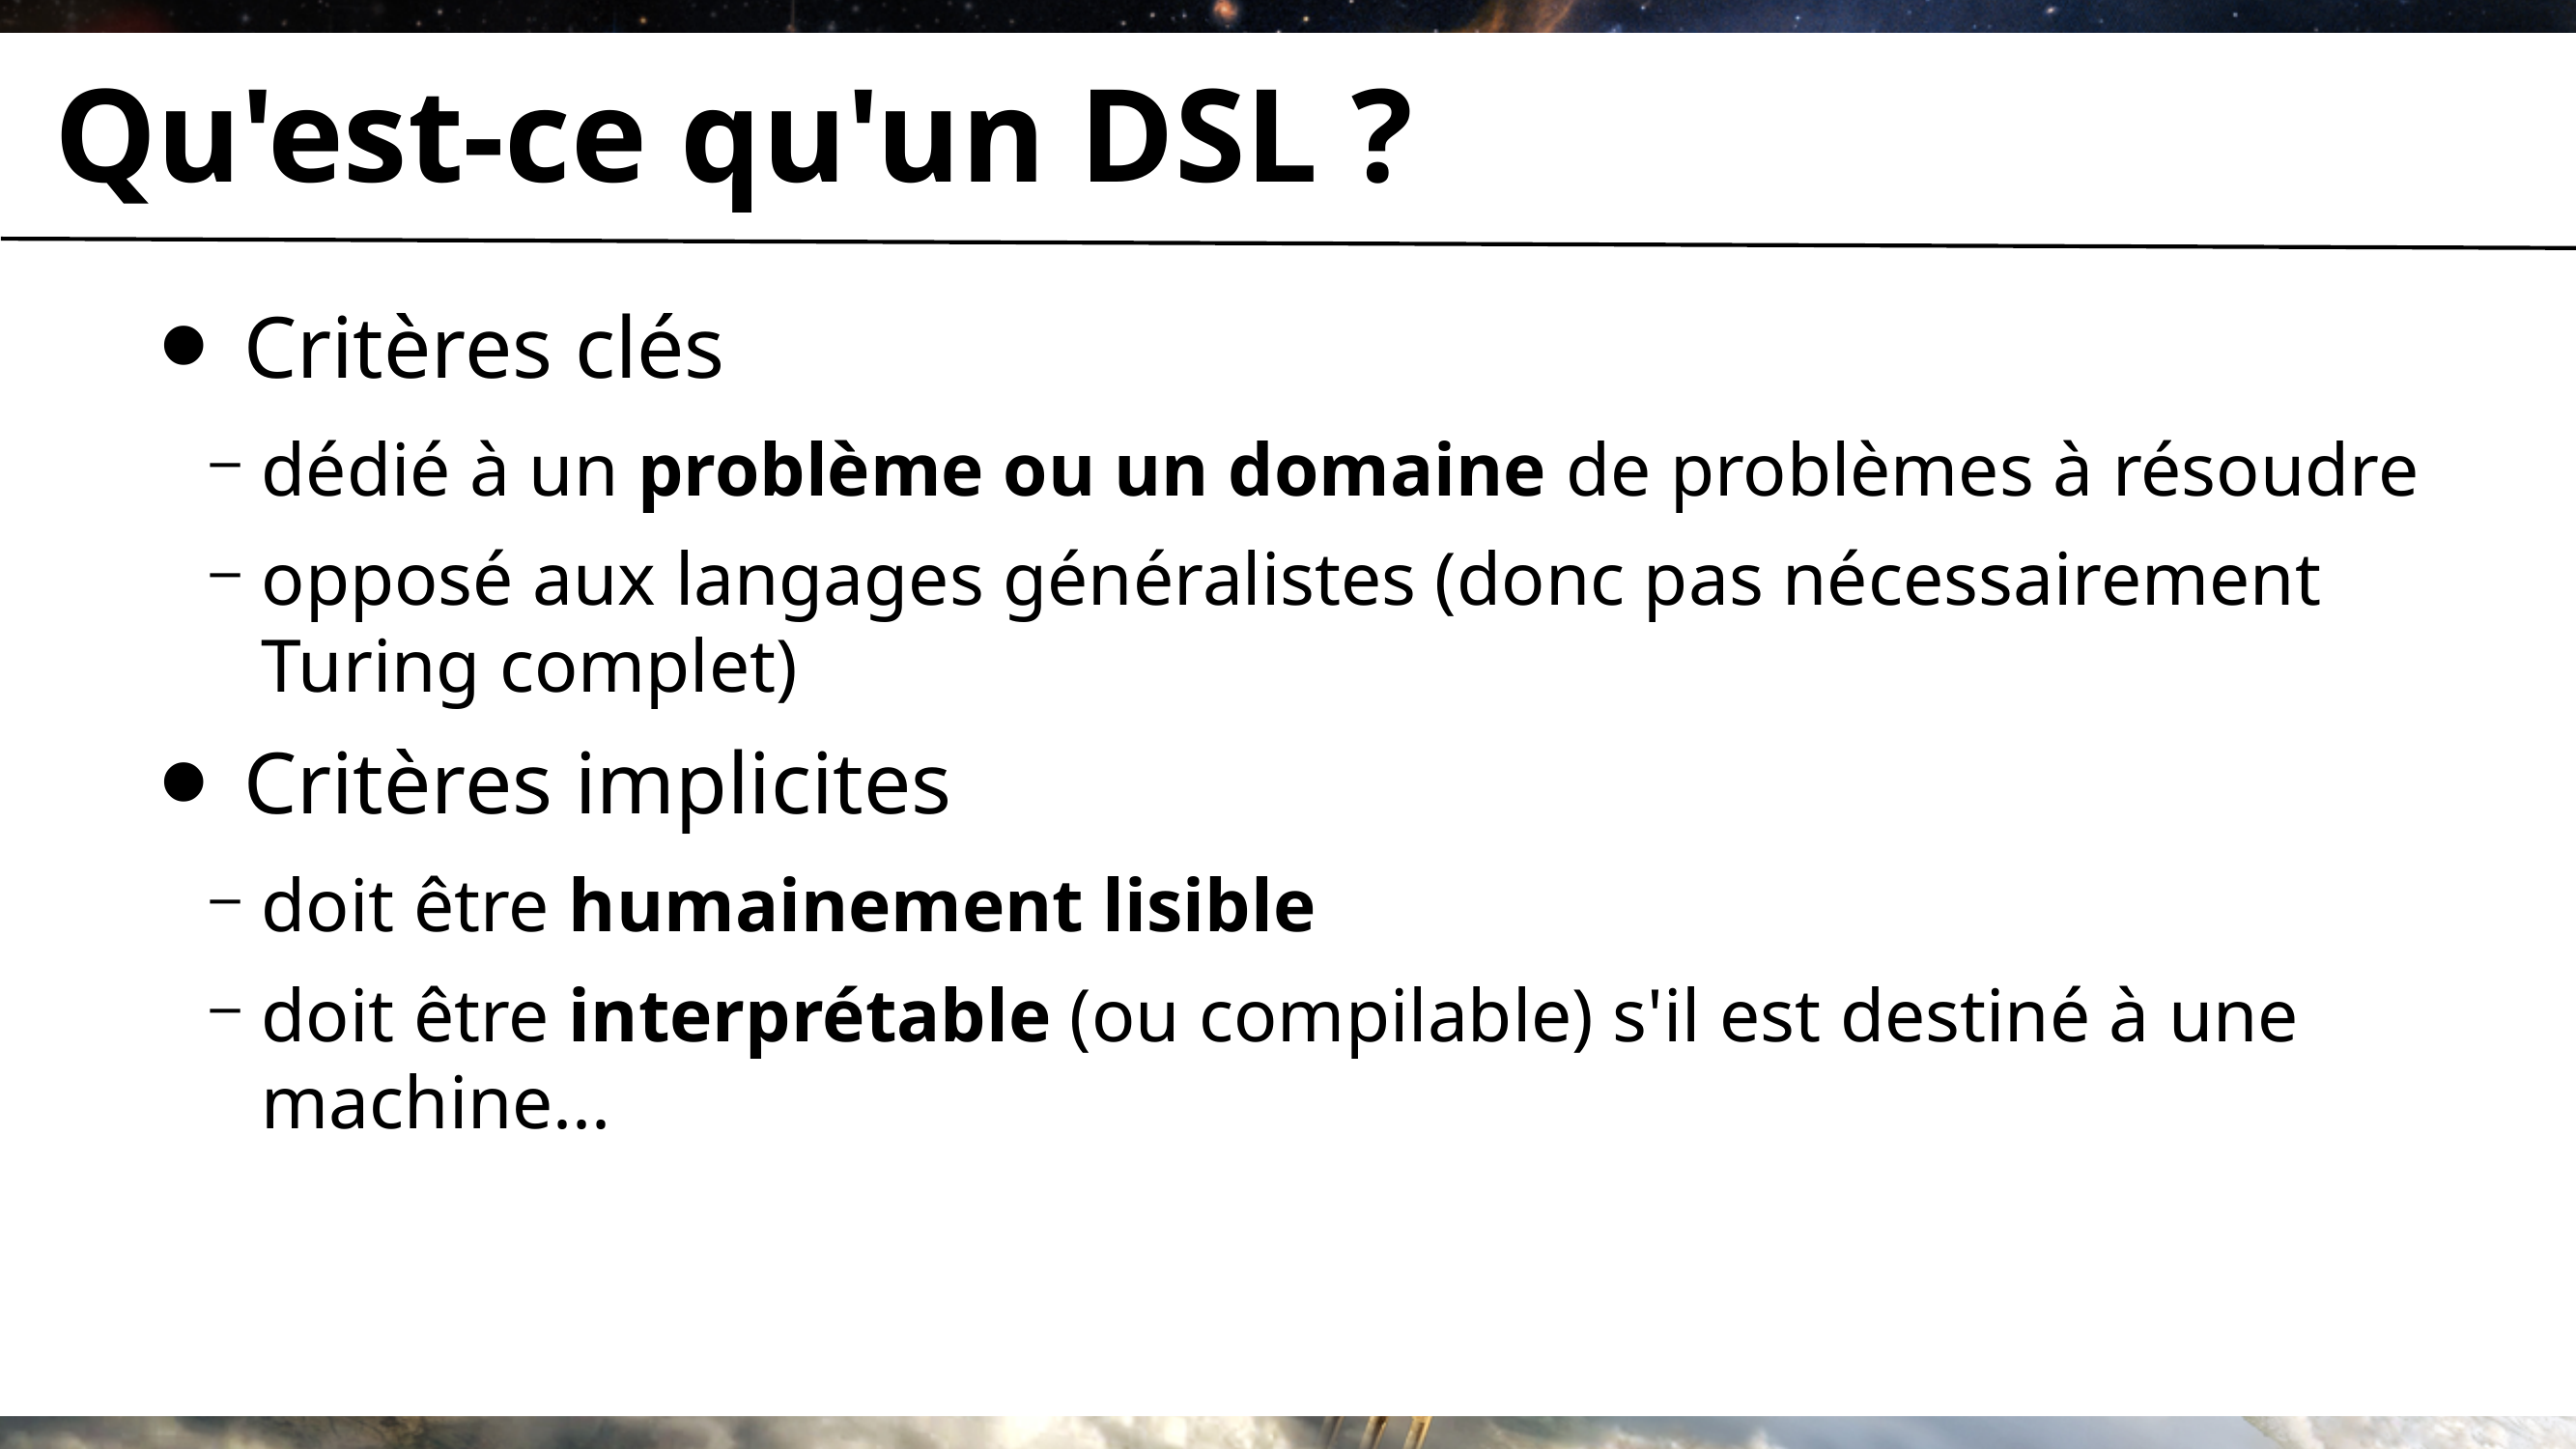

# Qu'est-ce qu'un DSL ?
Critères clés
dédié à un problème ou un domaine de problèmes à résoudre
opposé aux langages généralistes (donc pas nécessairement Turing complet)
Critères implicites
doit être humainement lisible
doit être interprétable (ou compilable) s'il est destiné à une machine...